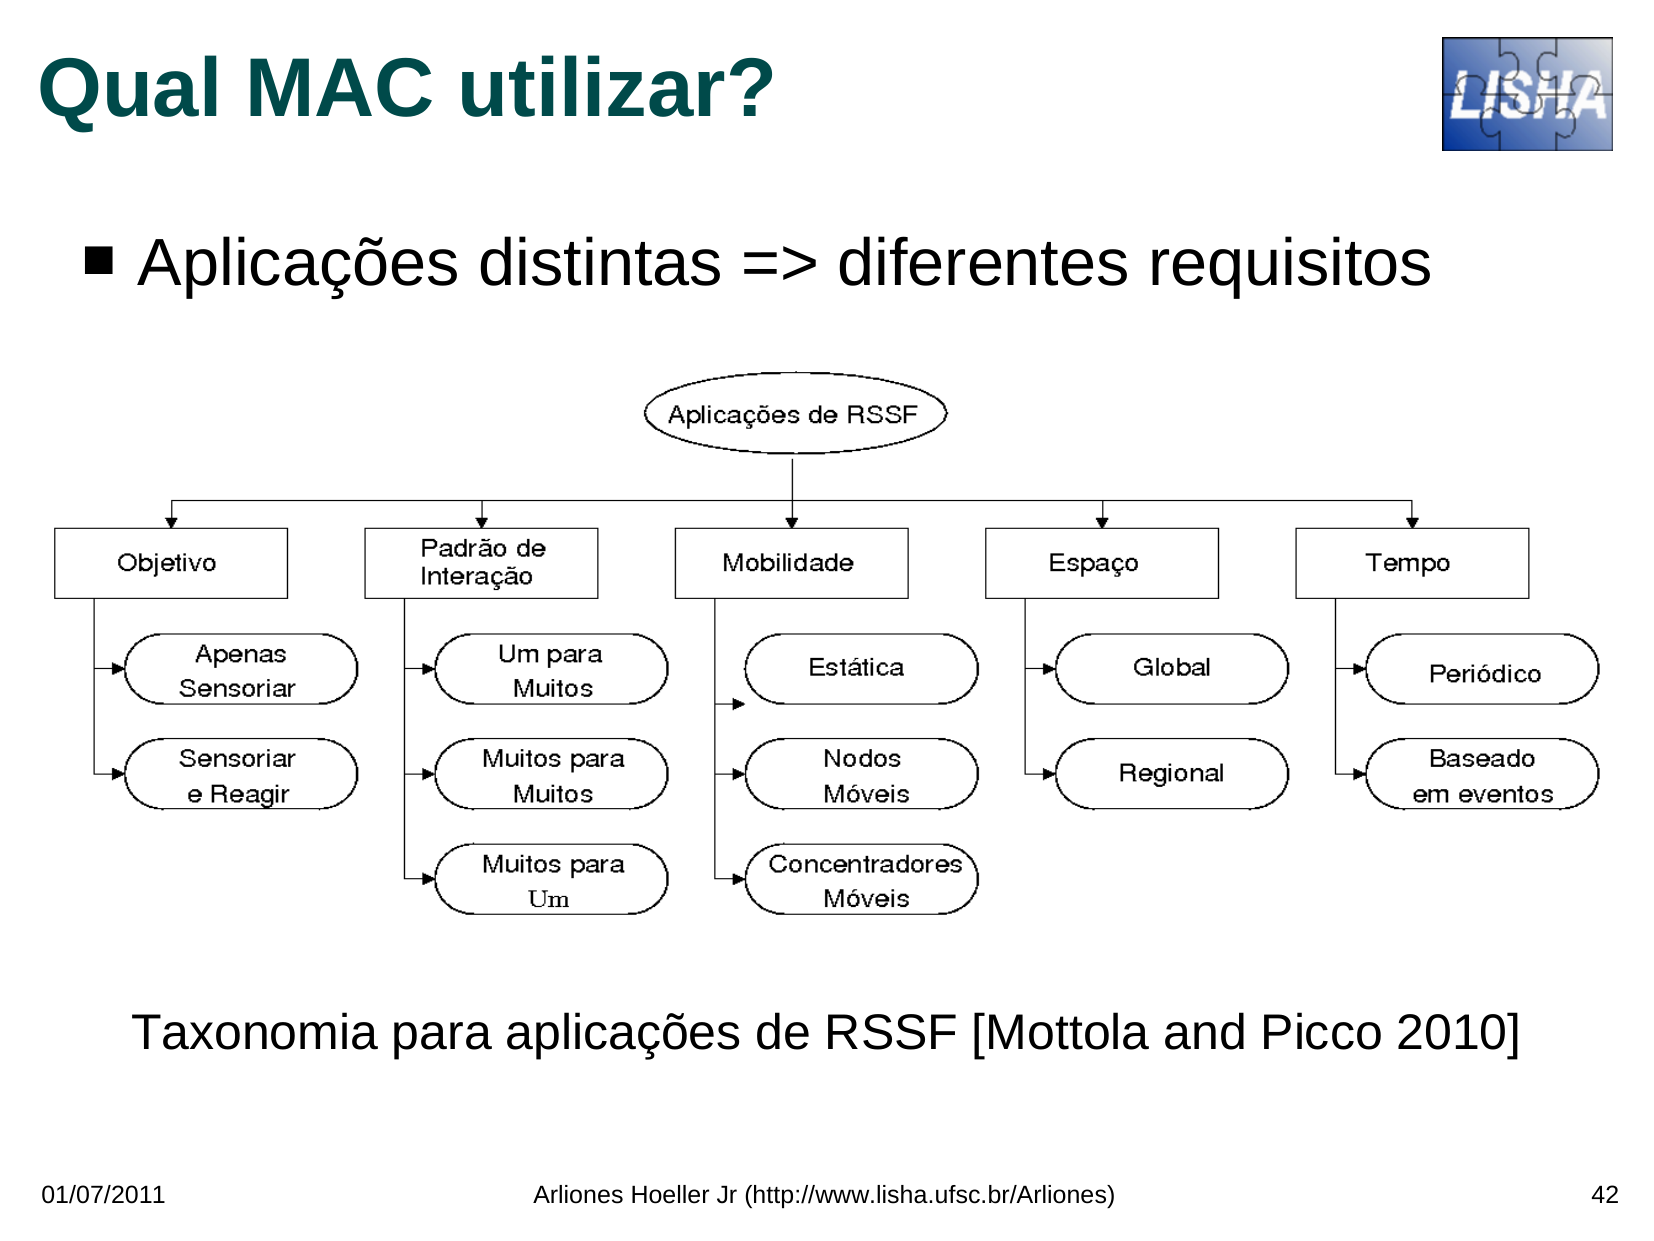

# Qual MAC utilizar?
Aplicações distintas => diferentes requisitos
Taxonomia para aplicações de RSSF [Mottola and Picco 2010]